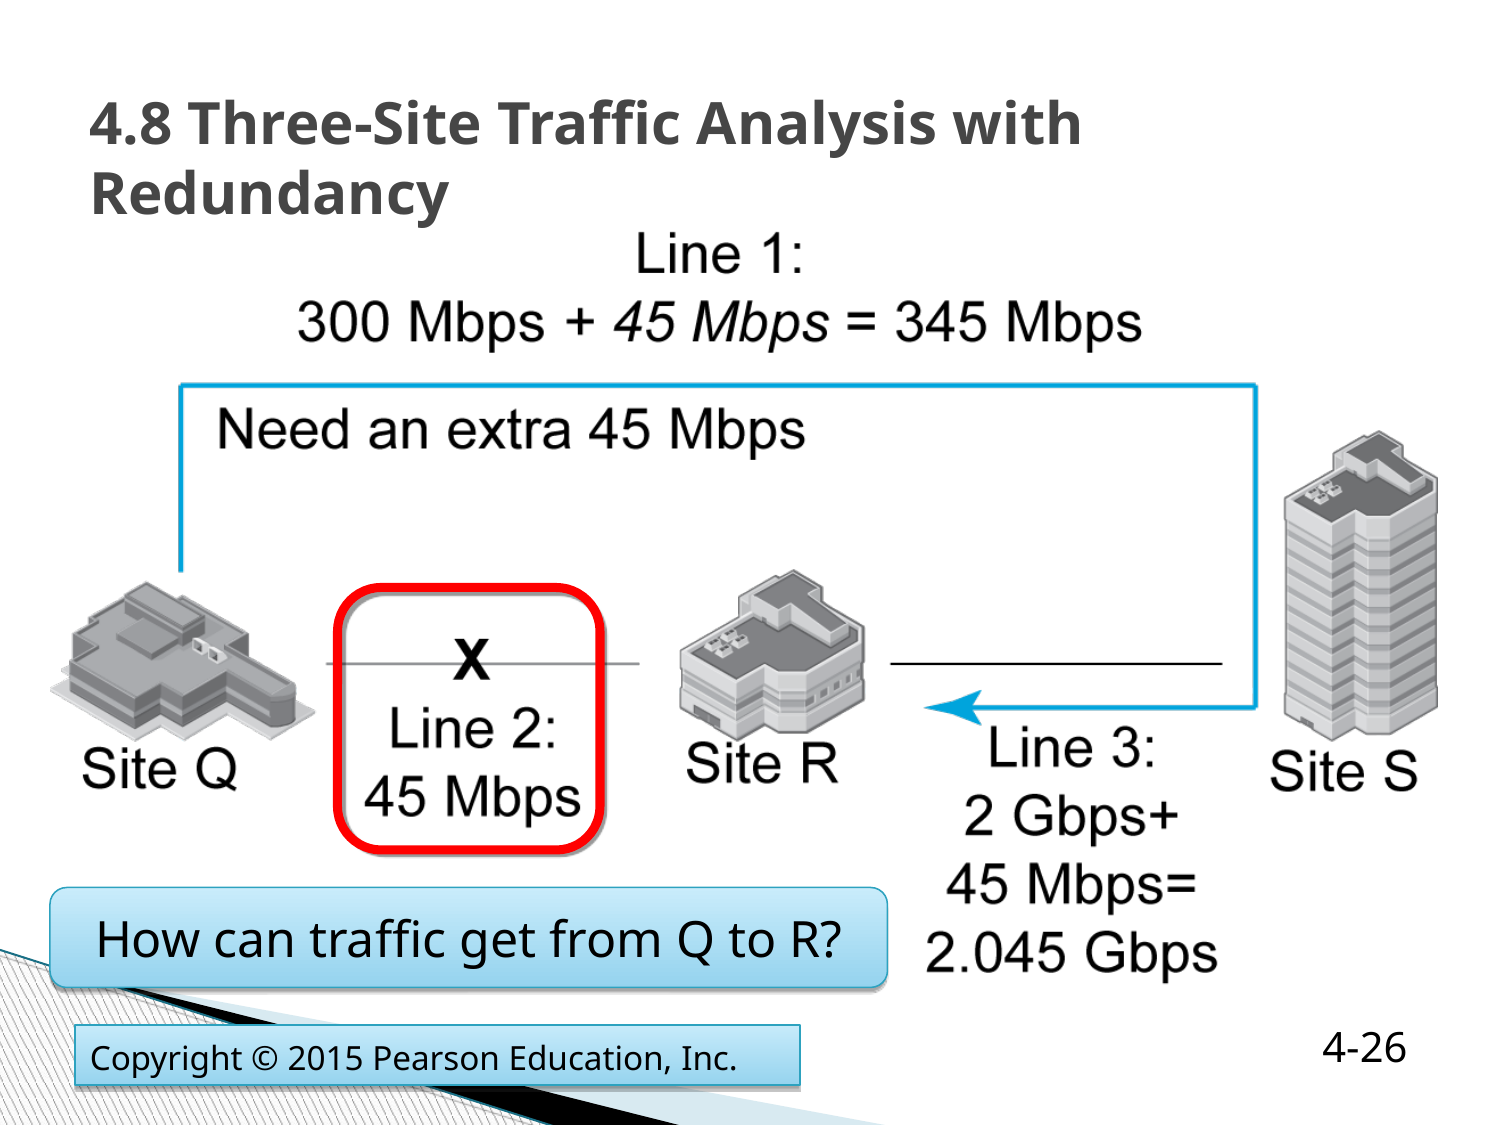

# 4.8 Three-Site Traffic Analysis with Redundancy
How can traffic get from Q to R?
Copyright © 2015 Pearson Education, Inc.